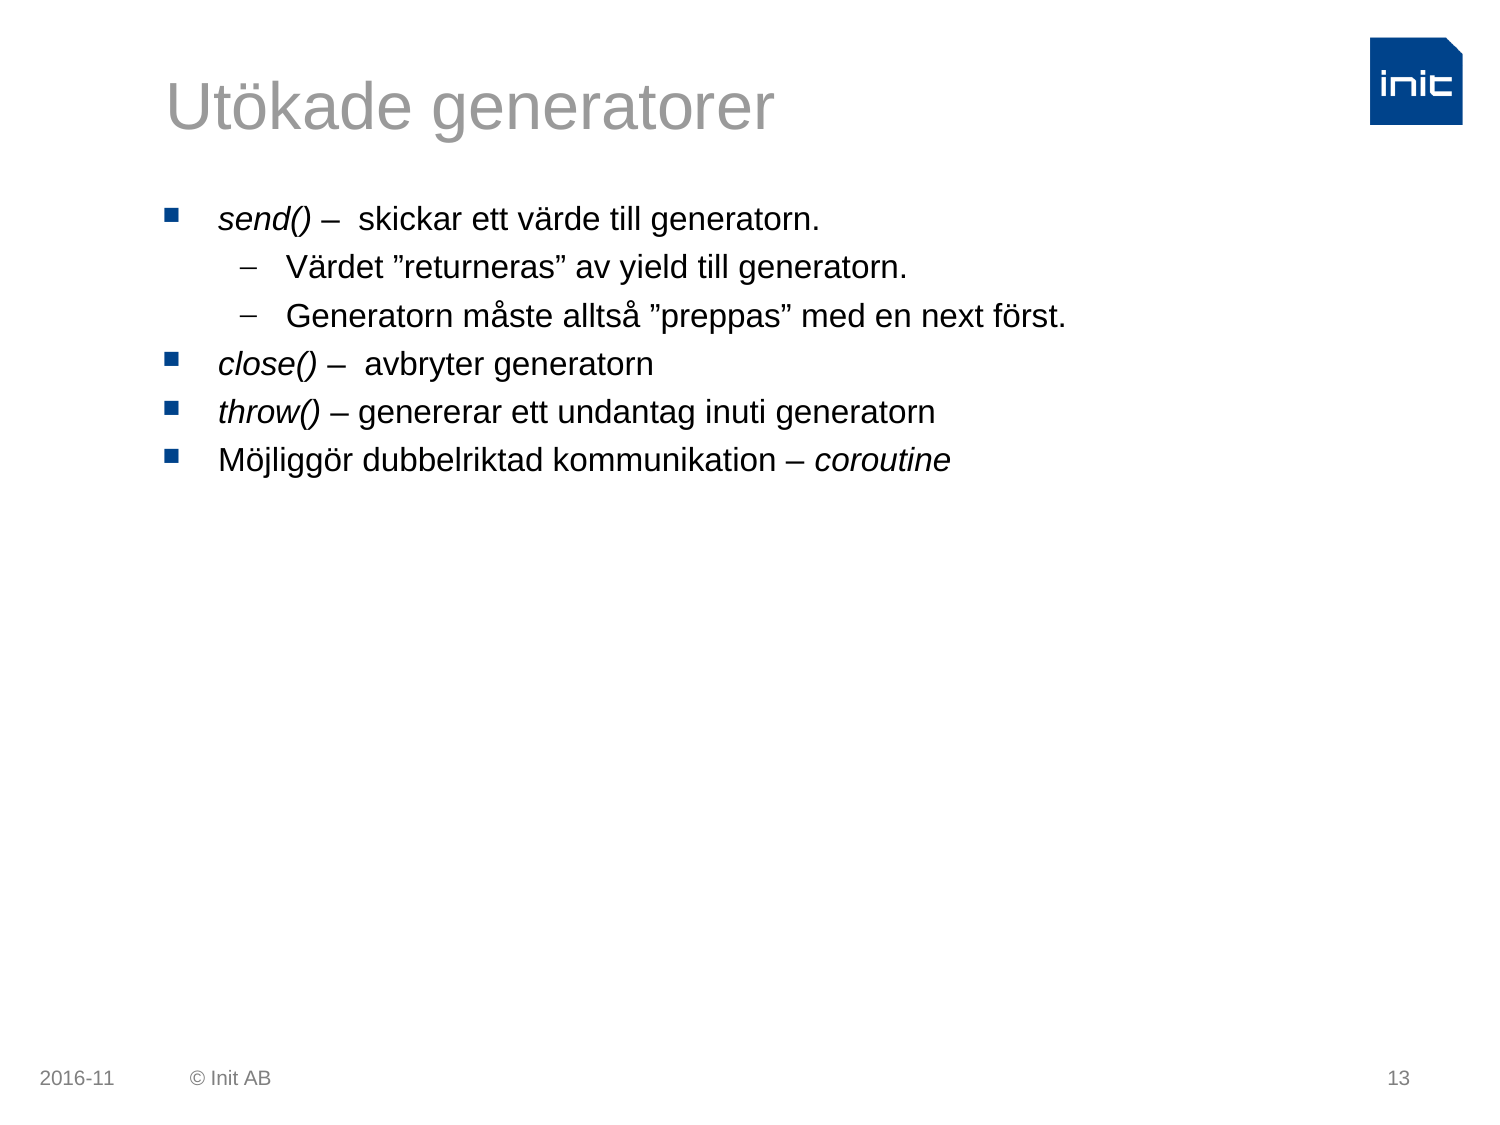

Utökade generatorer
send() – skickar ett värde till generatorn.
Värdet ”returneras” av yield till generatorn.
Generatorn måste alltså ”preppas” med en next först.
close() – avbryter generatorn
throw() – genererar ett undantag inuti generatorn
Möjliggör dubbelriktad kommunikation – coroutine
2016-11
© Init AB